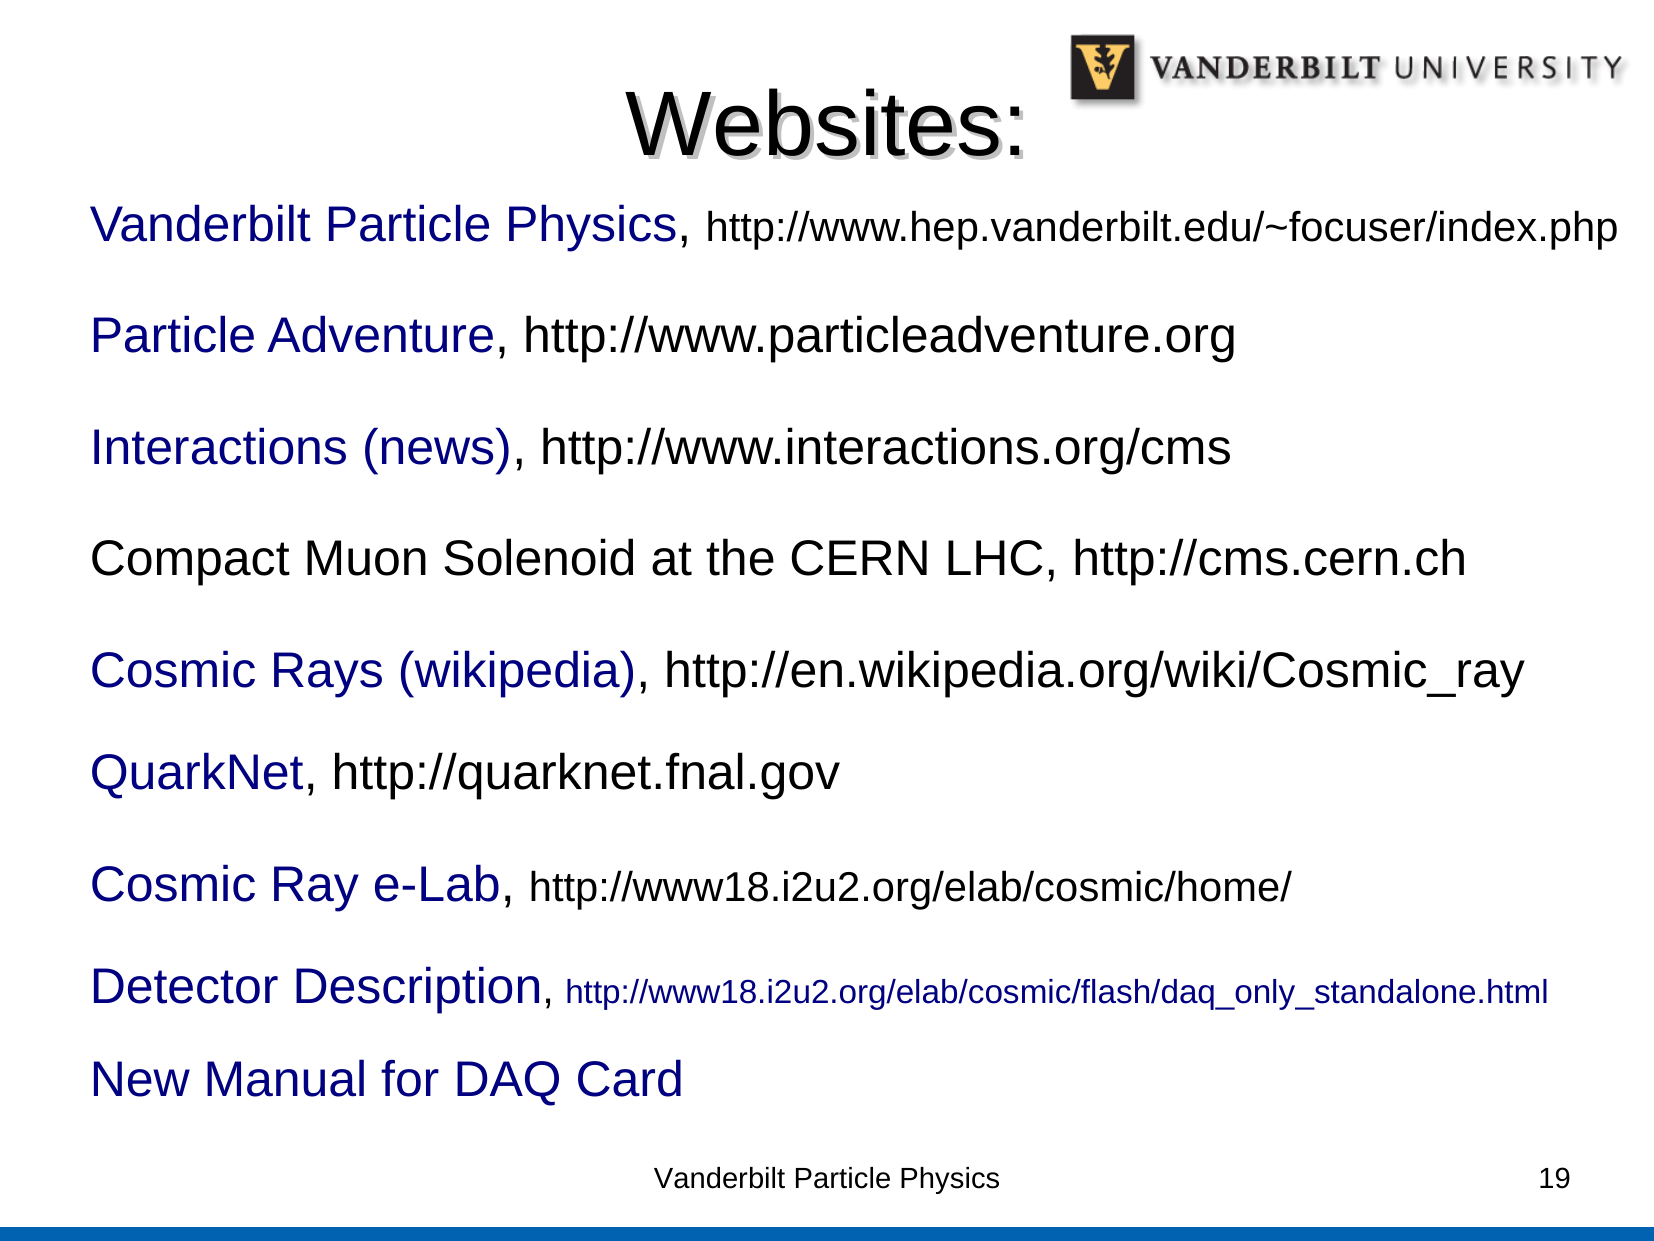

# Websites:
Vanderbilt Particle Physics, http://www.hep.vanderbilt.edu/~focuser/index.php
Particle Adventure, http://www.particleadventure.org
Interactions (news), http://www.interactions.org/cms
Compact Muon Solenoid at the CERN LHC, http://cms.cern.ch
Cosmic Rays (wikipedia), http://en.wikipedia.org/wiki/Cosmic_ray
QuarkNet, http://quarknet.fnal.gov
Cosmic Ray e-Lab, http://www18.i2u2.org/elab/cosmic/home/
Detector Description, http://www18.i2u2.org/elab/cosmic/flash/daq_only_standalone.html
New Manual for DAQ Card
Vanderbilt Particle Physics
19